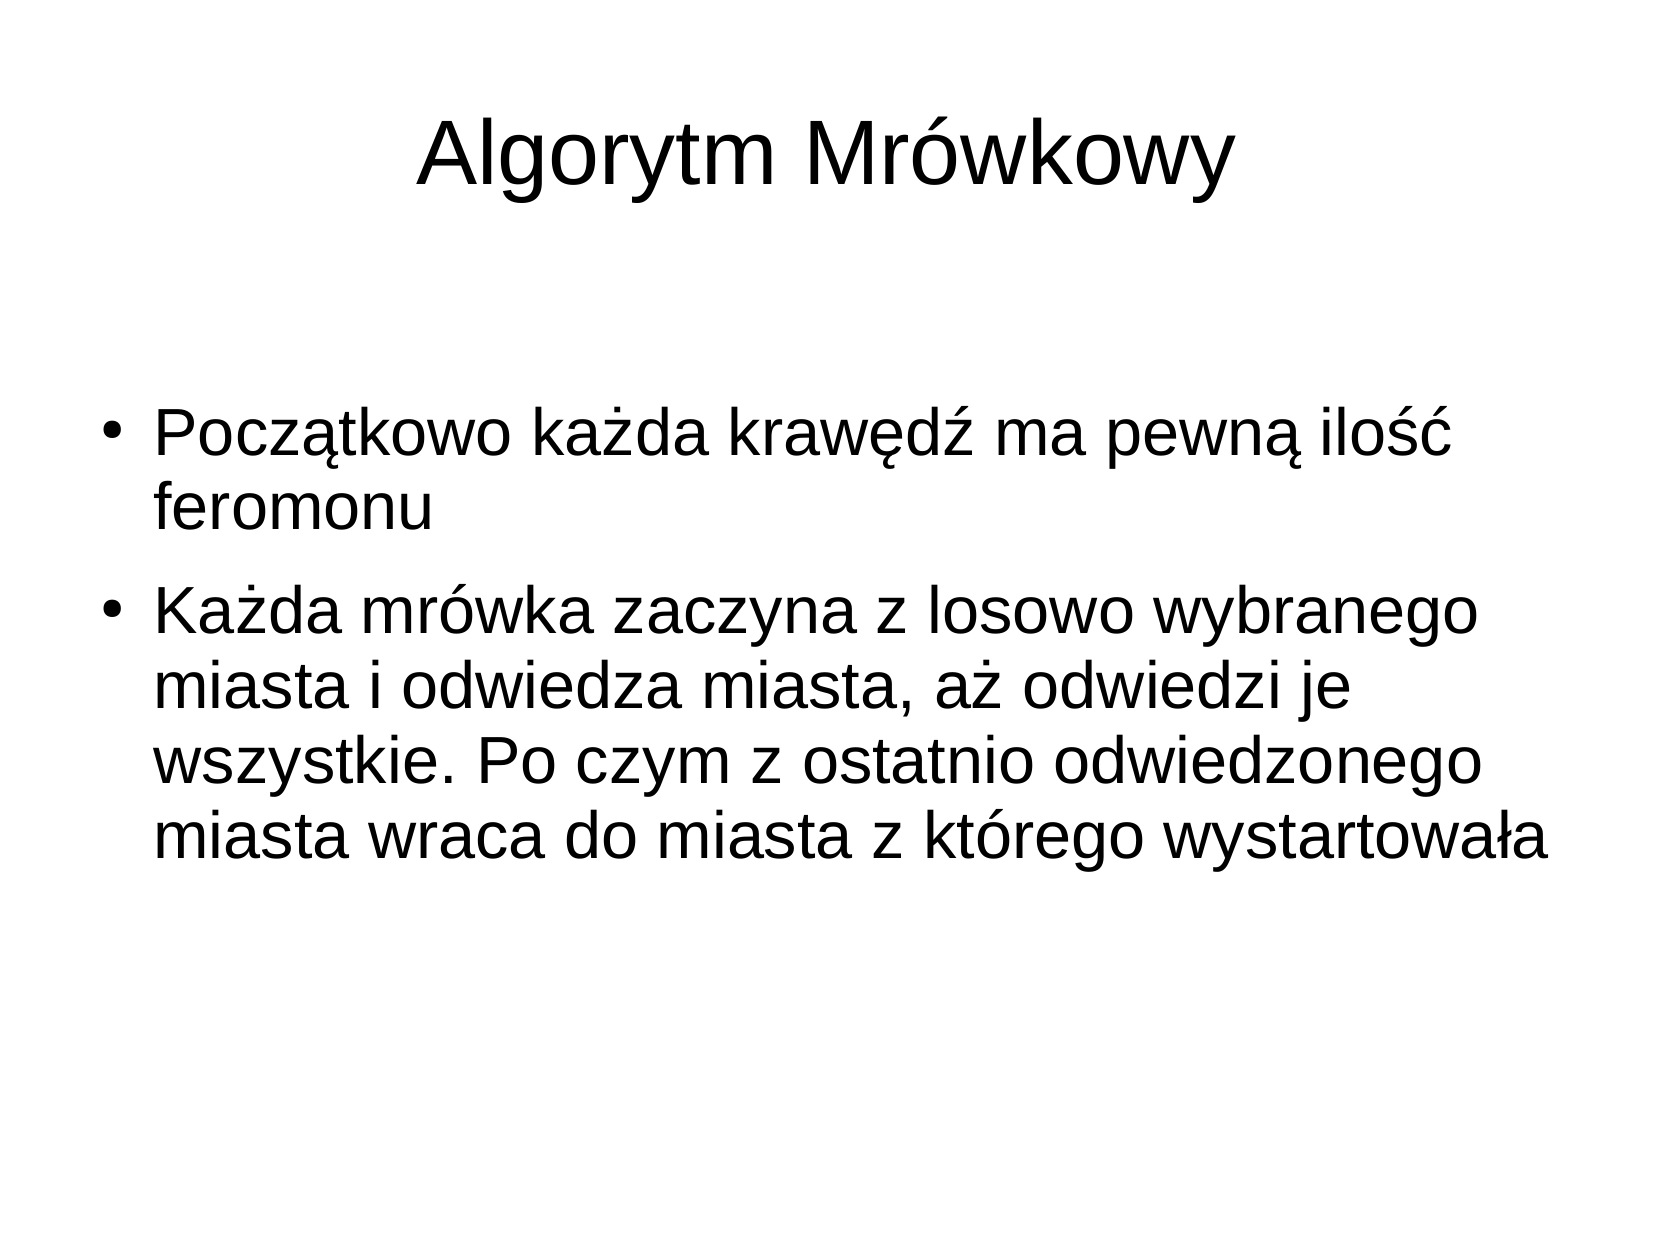

# Algorytm Mrówkowy
Początkowo każda krawędź ma pewną ilość feromonu
Każda mrówka zaczyna z losowo wybranego miasta i odwiedza miasta, aż odwiedzi je wszystkie. Po czym z ostatnio odwiedzonego miasta wraca do miasta z którego wystartowała